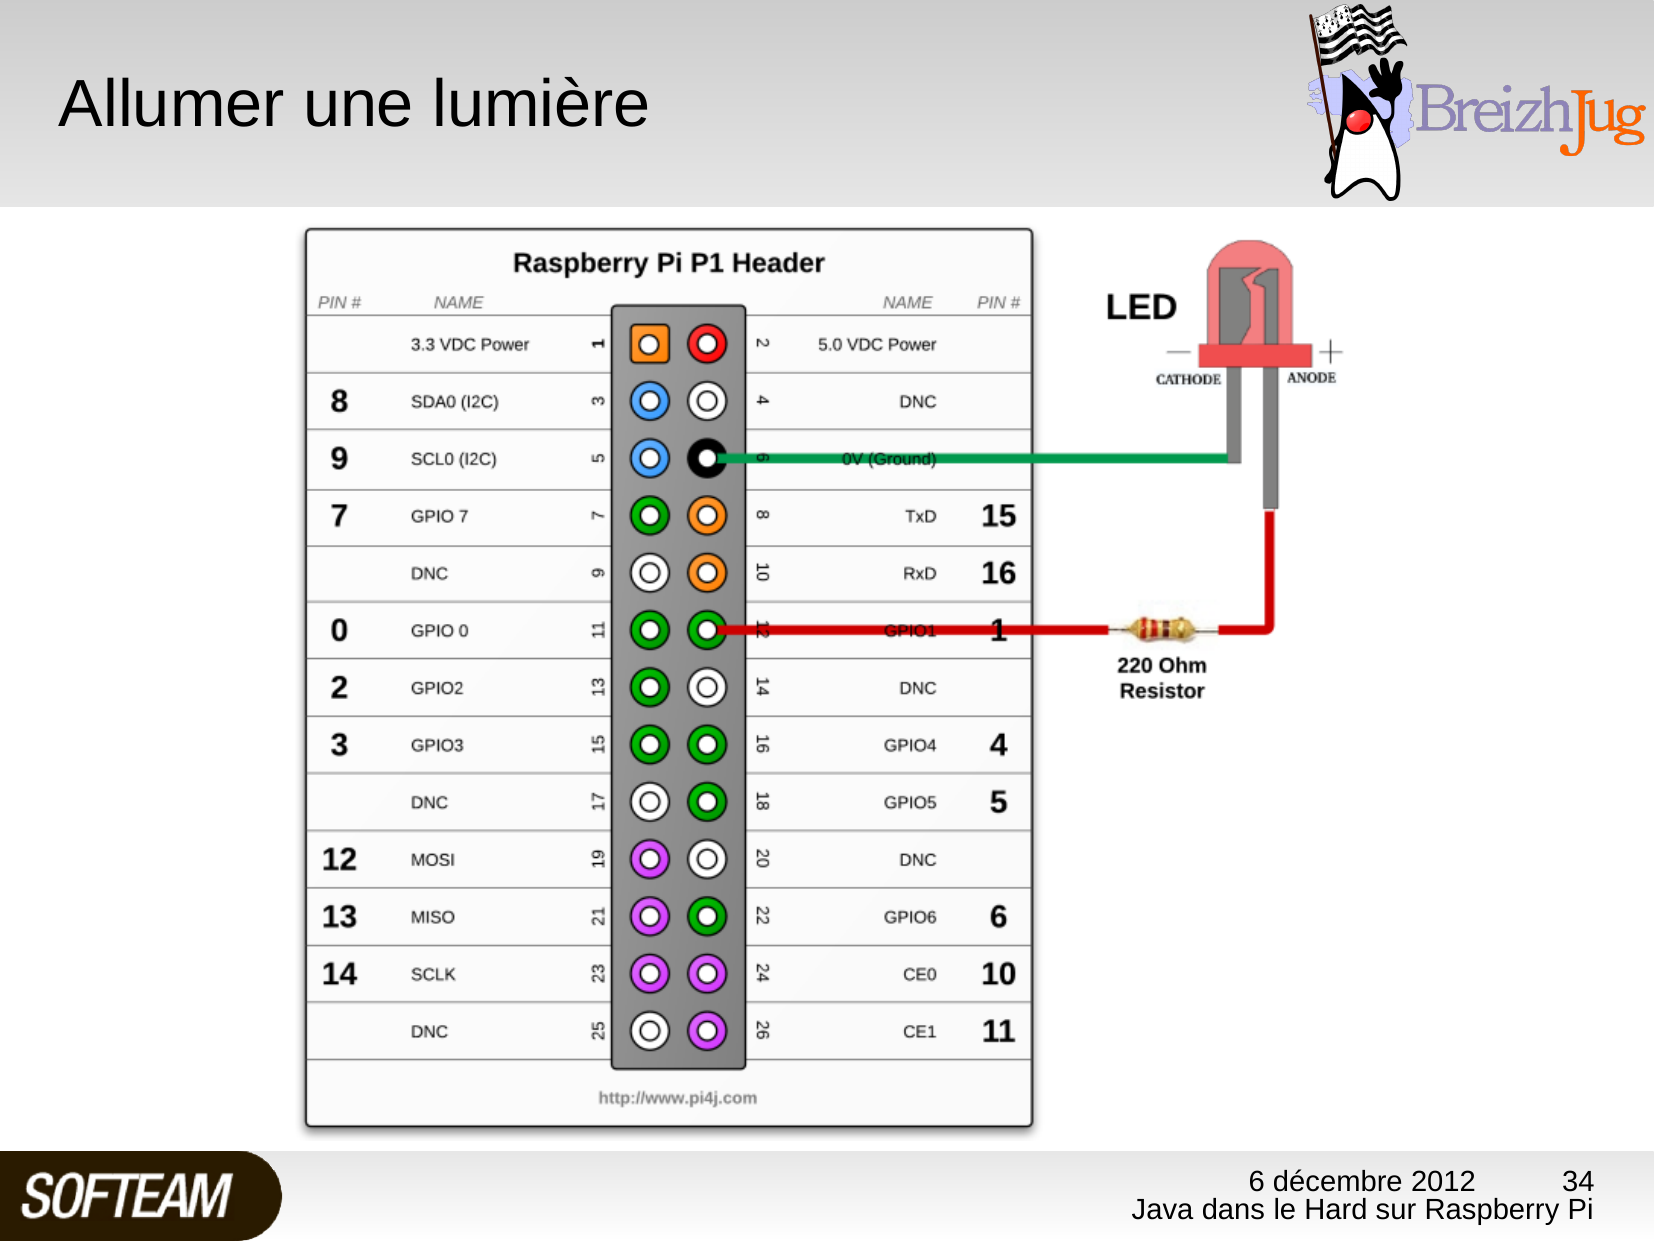

# Allumer une lumière
14 septembre 2012
34
Beaglebone - JugSummerCamp 2012